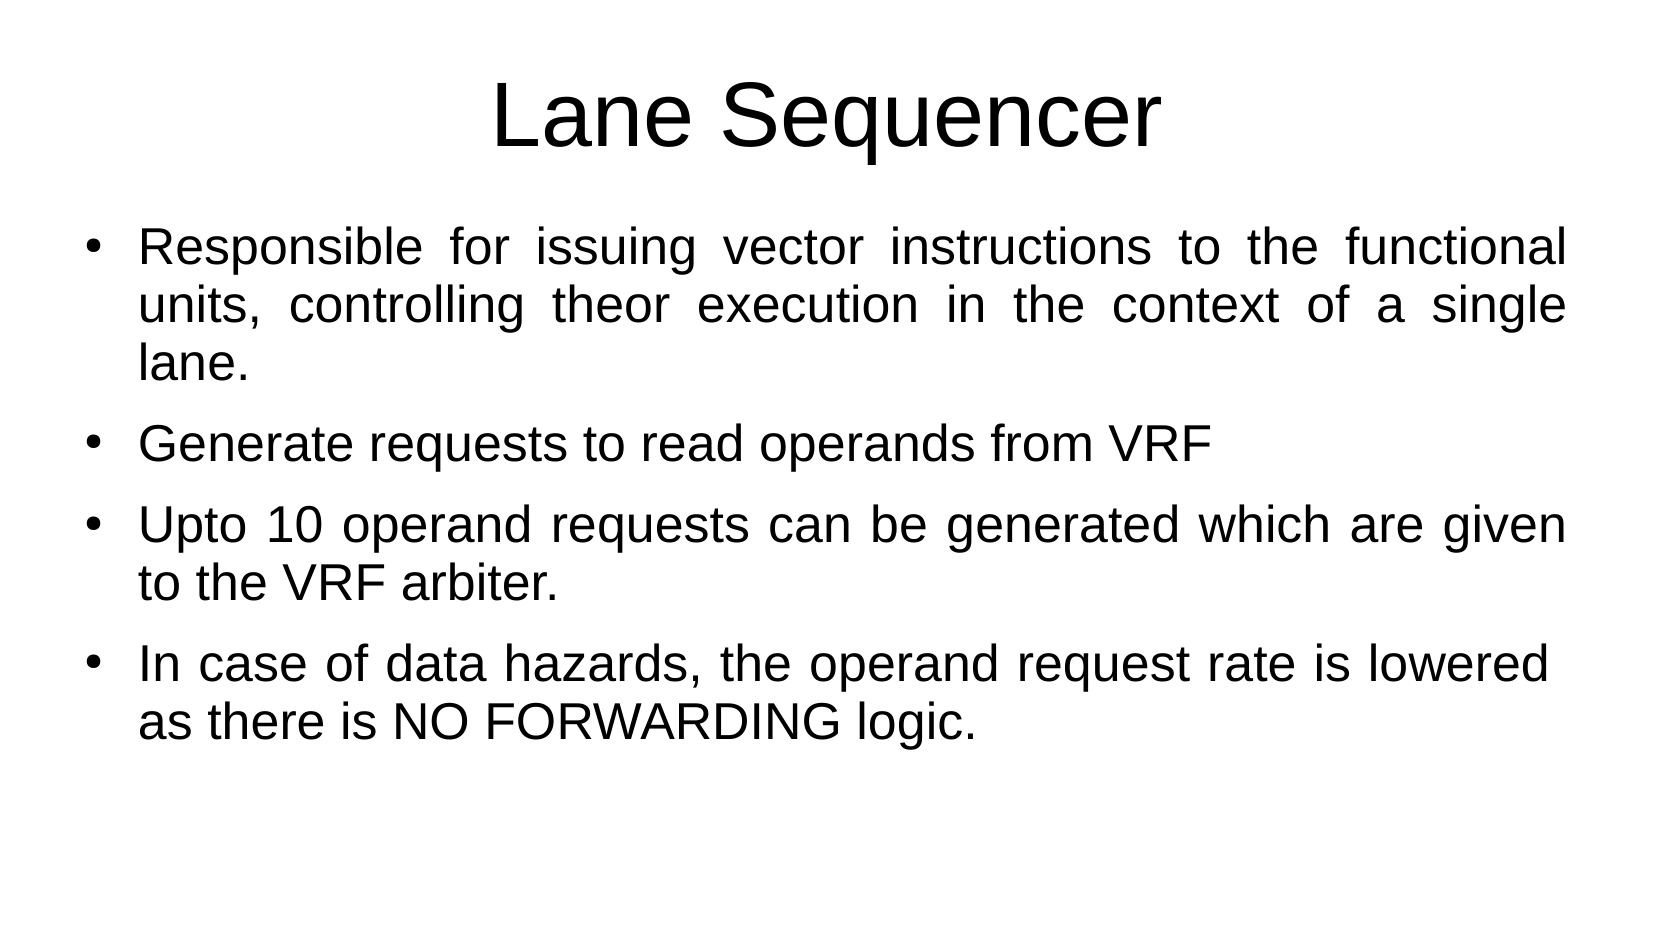

# Lane Sequencer
Responsible for issuing vector instructions to the functional units, controlling theor execution in the context of a single lane.
Generate requests to read operands from VRF
Upto 10 operand requests can be generated which are given to the VRF arbiter.
In case of data hazards, the operand request rate is lowered as there is NO FORWARDING logic.